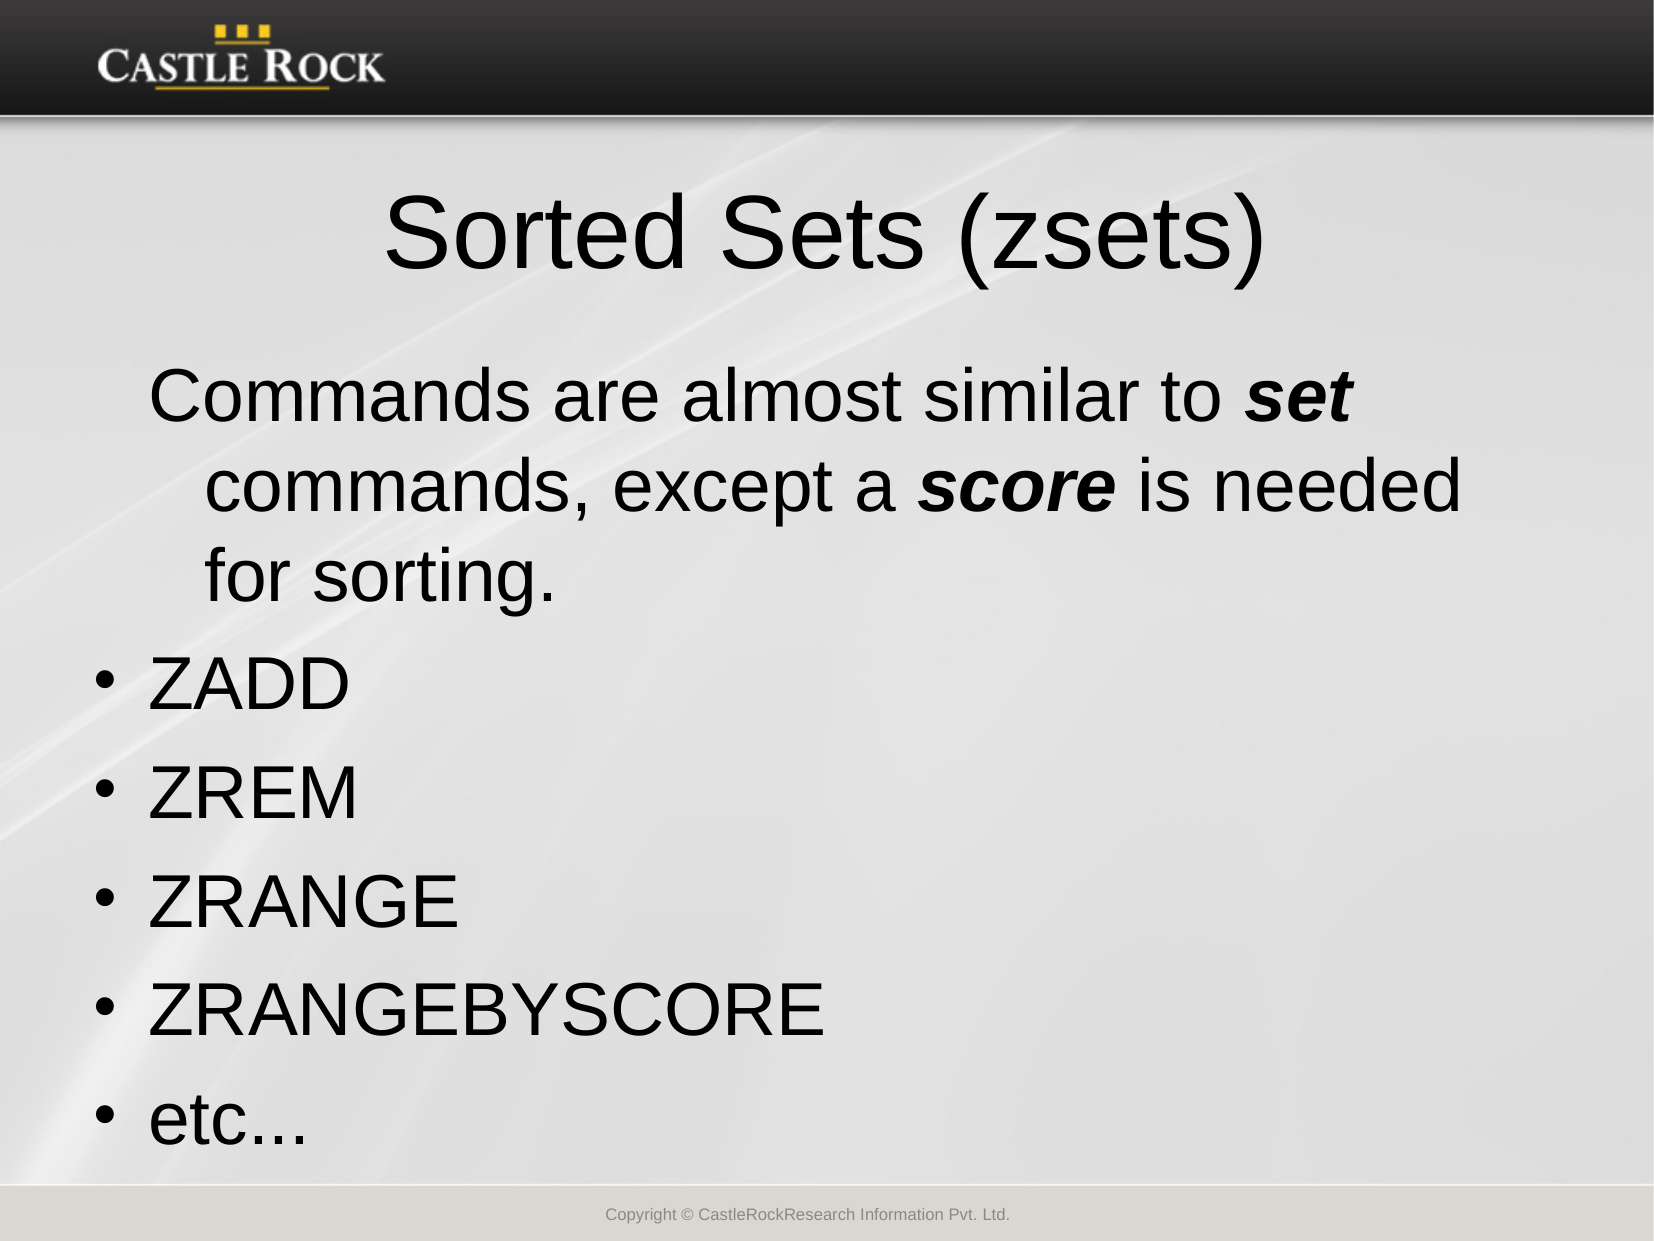

# Sorted Sets (zsets)
Commands are almost similar to set commands, except a score is needed for sorting.
ZADD
ZREM
ZRANGE
ZRANGEBYSCORE
etc...